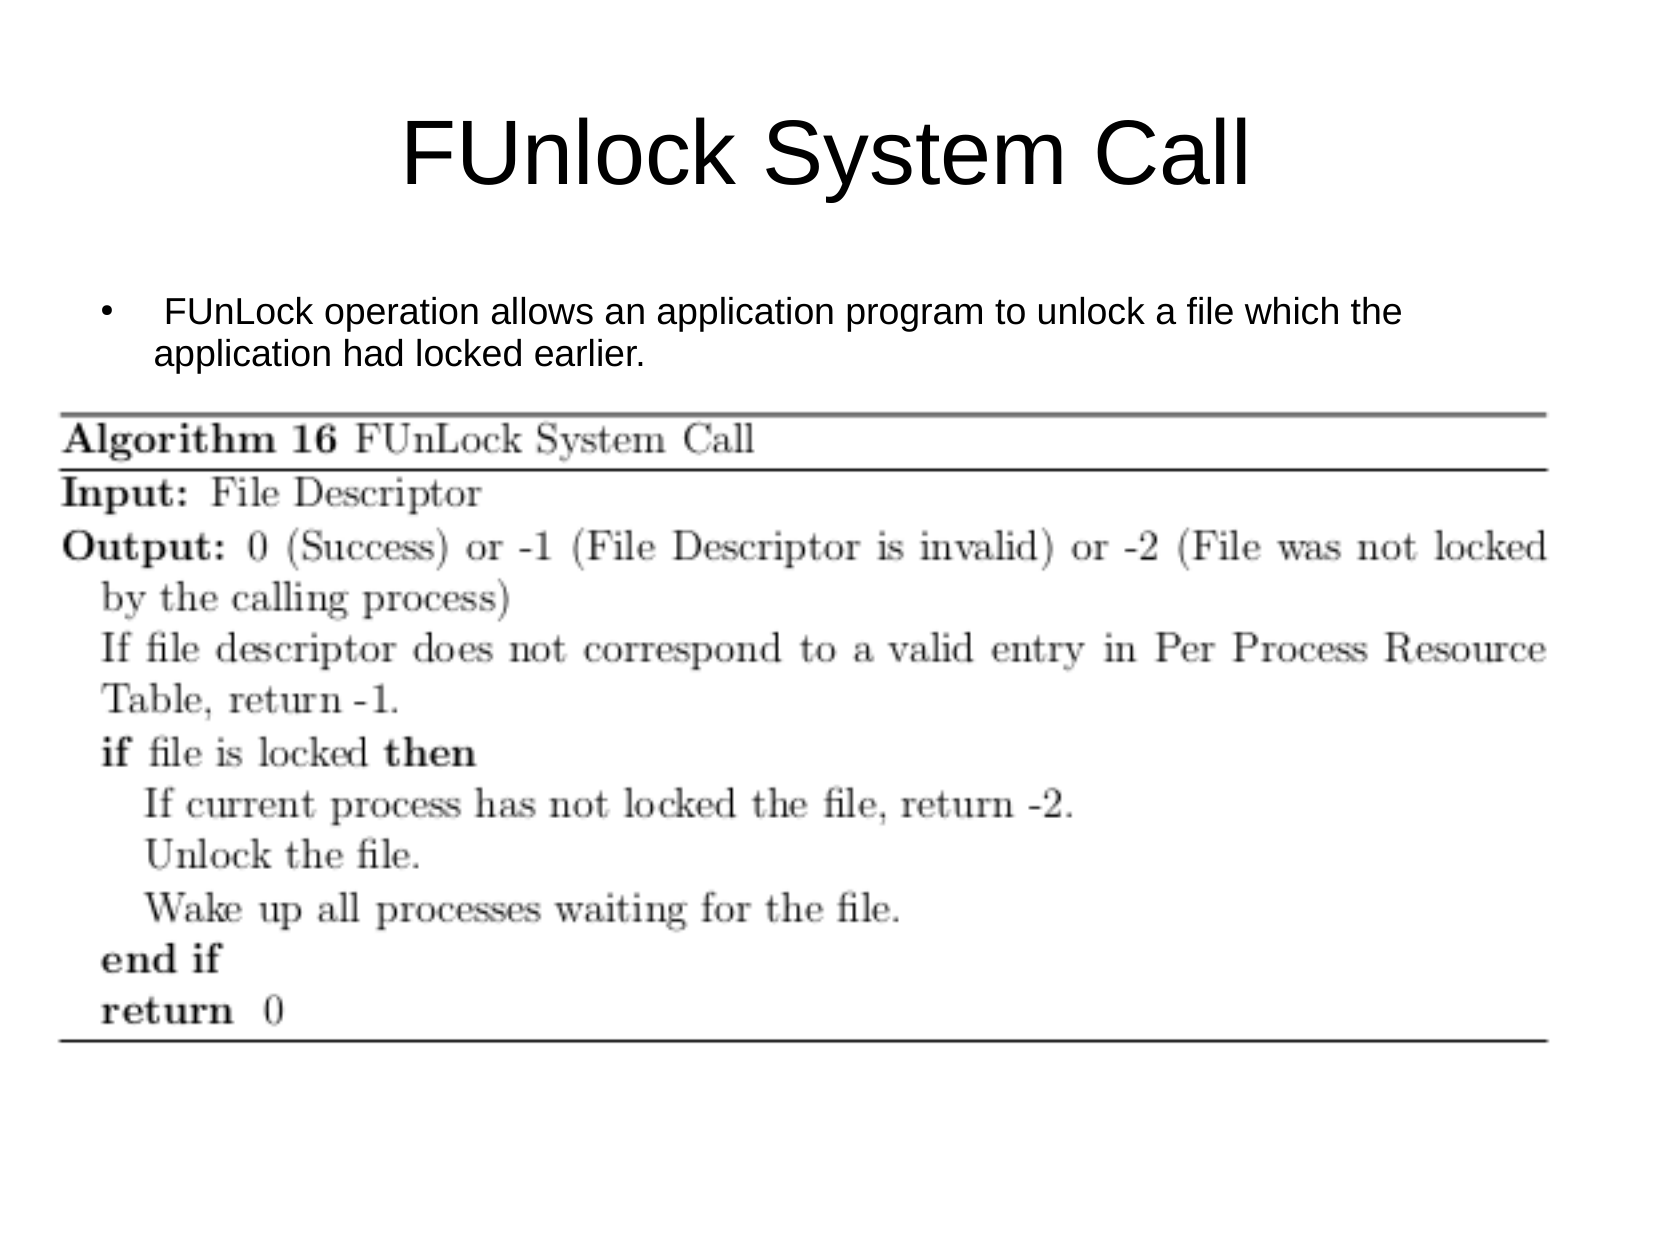

# FUnlock System Call
 FUnLock operation allows an application program to unlock a file which the application had locked earlier.